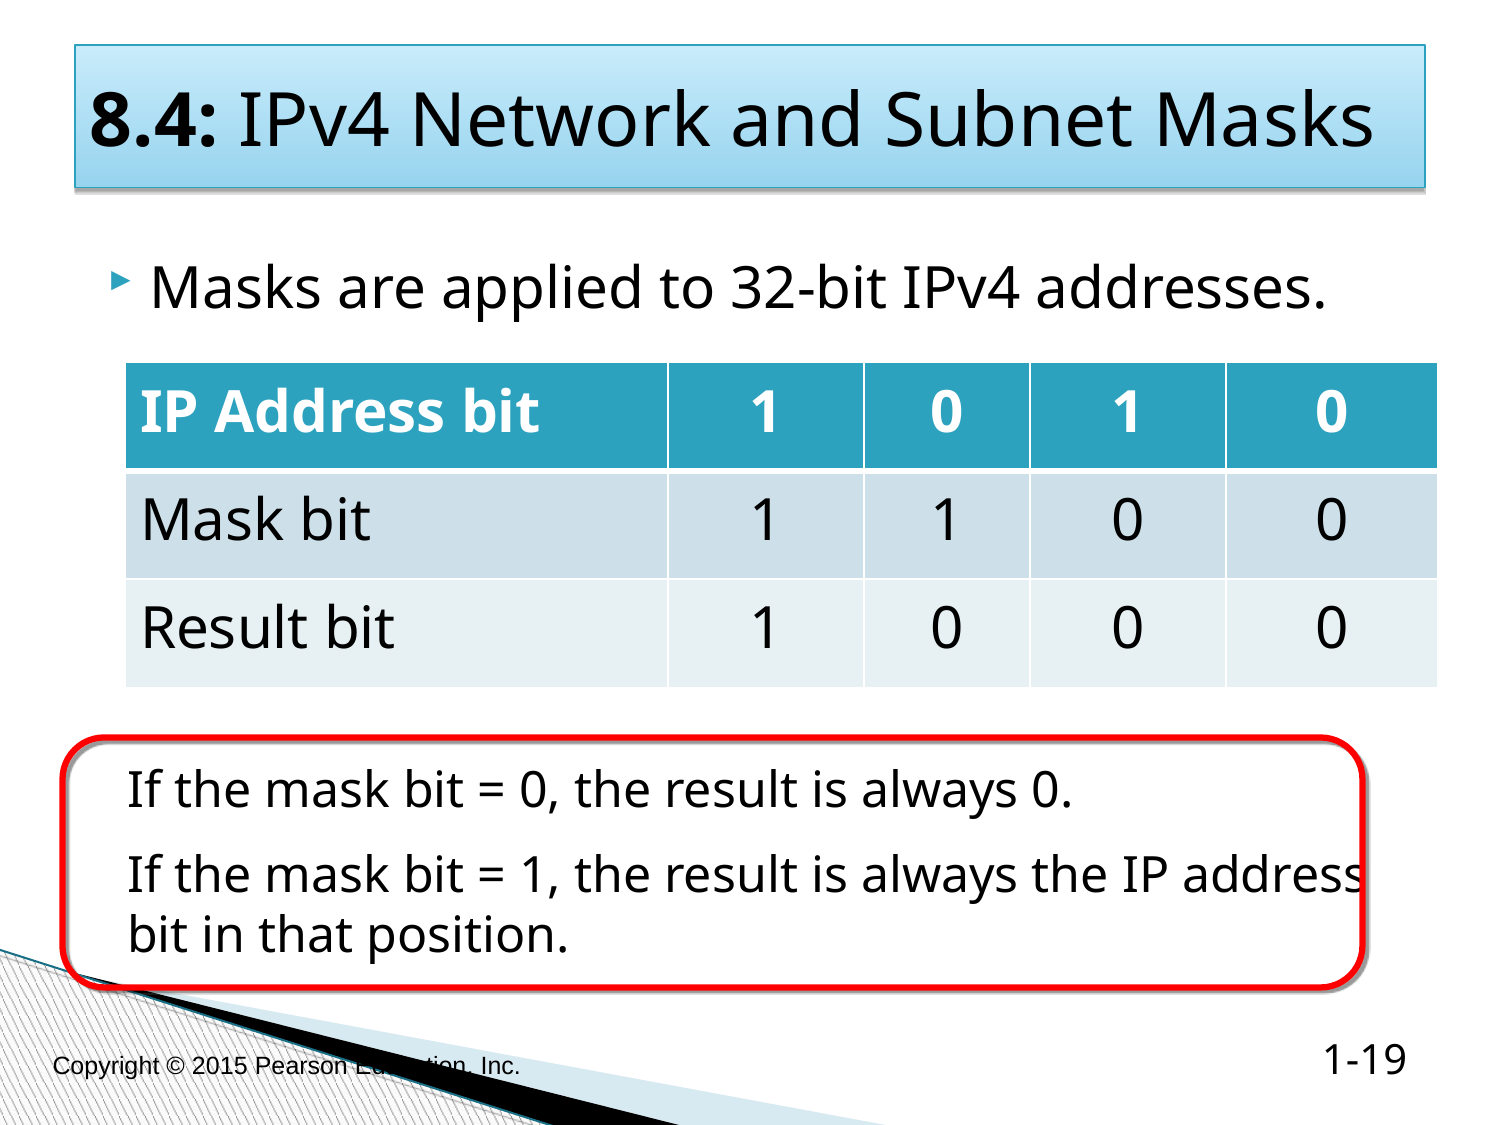

8.4: IPv4 Network and Subnet Masks
# Masks are applied to 32-bit IPv4 addresses.
| IP Address bit | 1 | 0 | 1 | 0 |
| --- | --- | --- | --- | --- |
| Mask bit | 1 | 1 | 0 | 0 |
| Result bit | 1 | 0 | 0 | 0 |
If the mask bit = 0, the result is always 0.
If the mask bit = 1, the result is always the IP address bit in that position.
Copyright © 2015 Pearson Education, Inc.